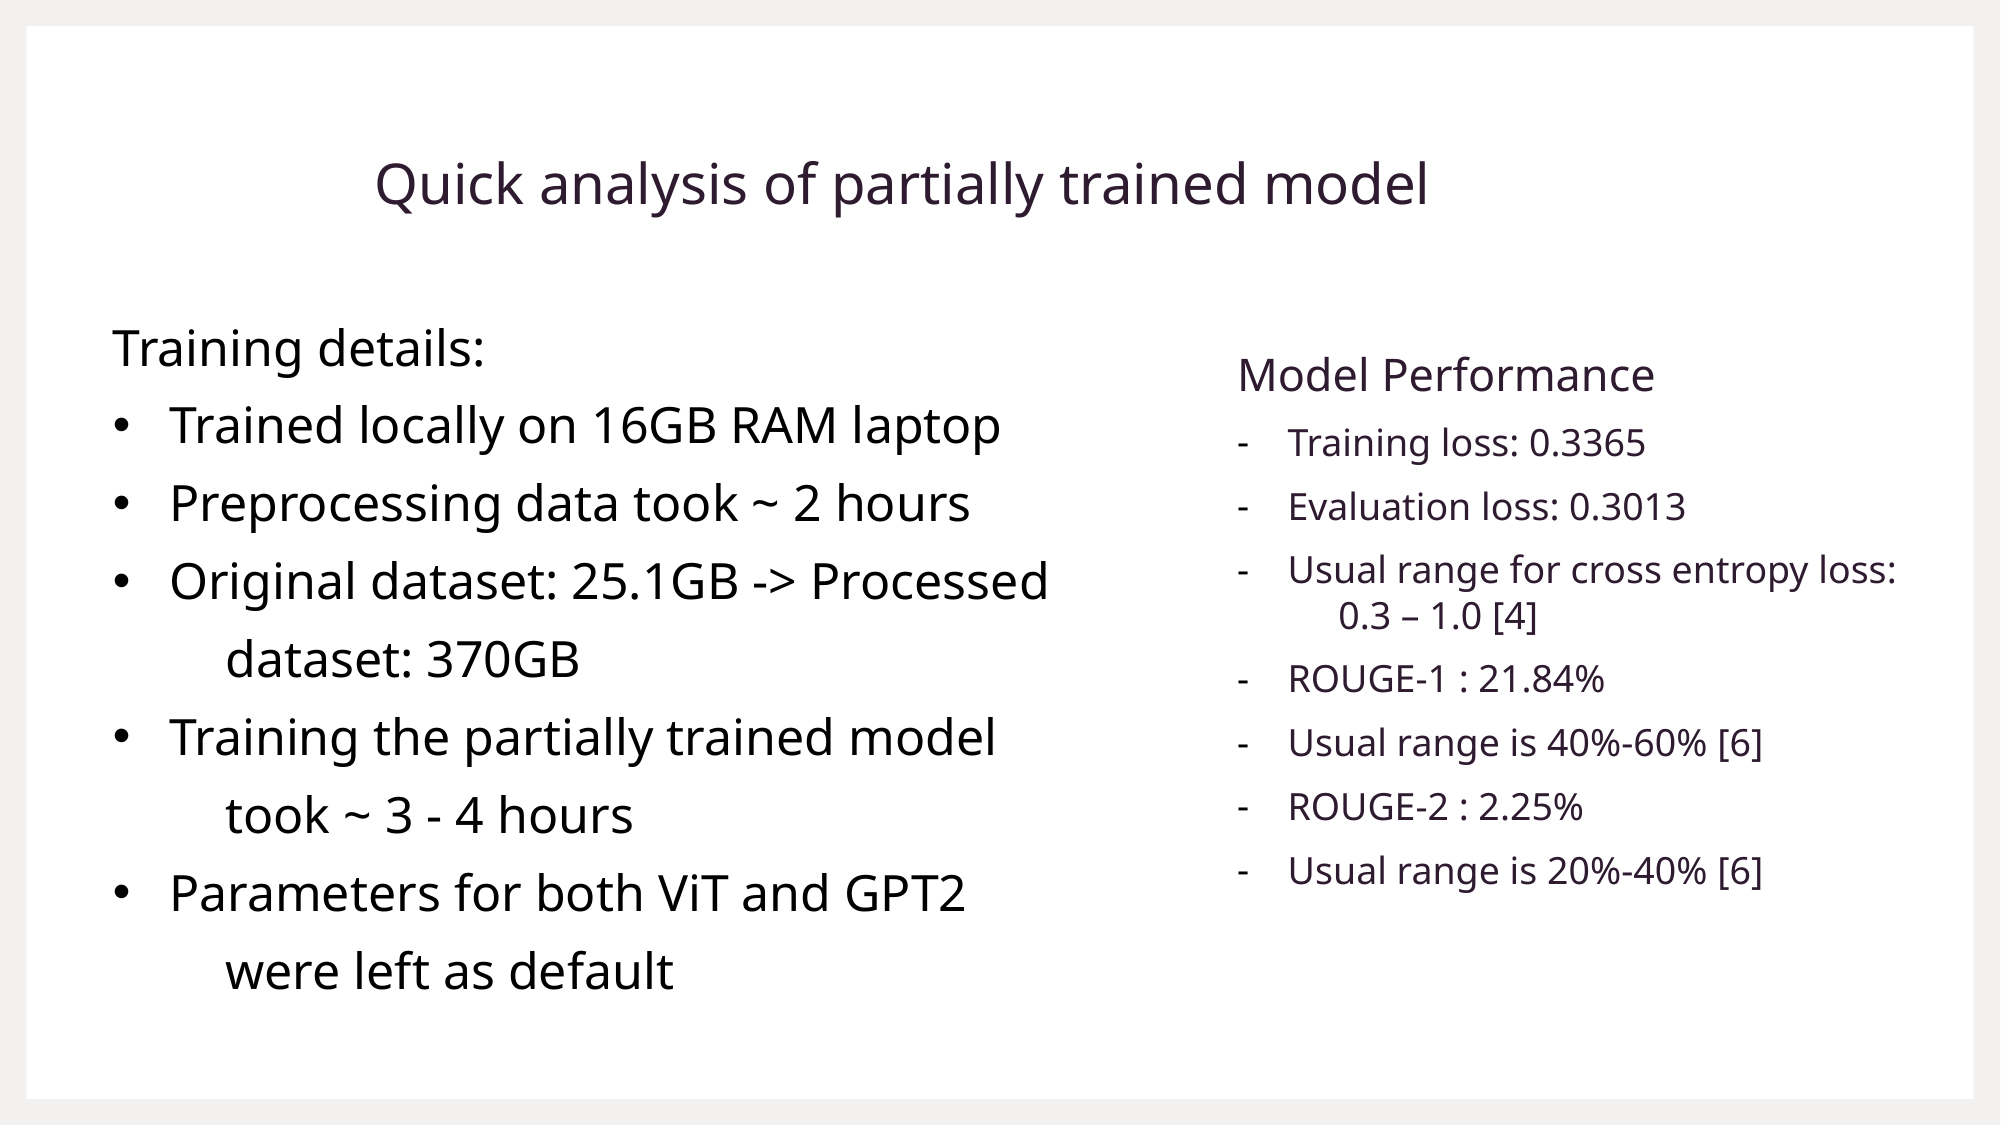

# Quick analysis of partially trained model
Training details:
Trained locally on 16GB RAM laptop
Preprocessing data took ~ 2 hours
Original dataset: 25.1GB -> Processed dataset: 370GB
Training the partially trained model took ~ 3 - 4 hours
Parameters for both ViT and GPT2 were left as default
Model Performance
Training loss: 0.3365
Evaluation loss: 0.3013
Usual range for cross entropy loss: 0.3 – 1.0 [4]
ROUGE-1 : 21.84%
Usual range is 40%-60% [6]
ROUGE-2 : 2.25%
Usual range is 20%-40% [6]